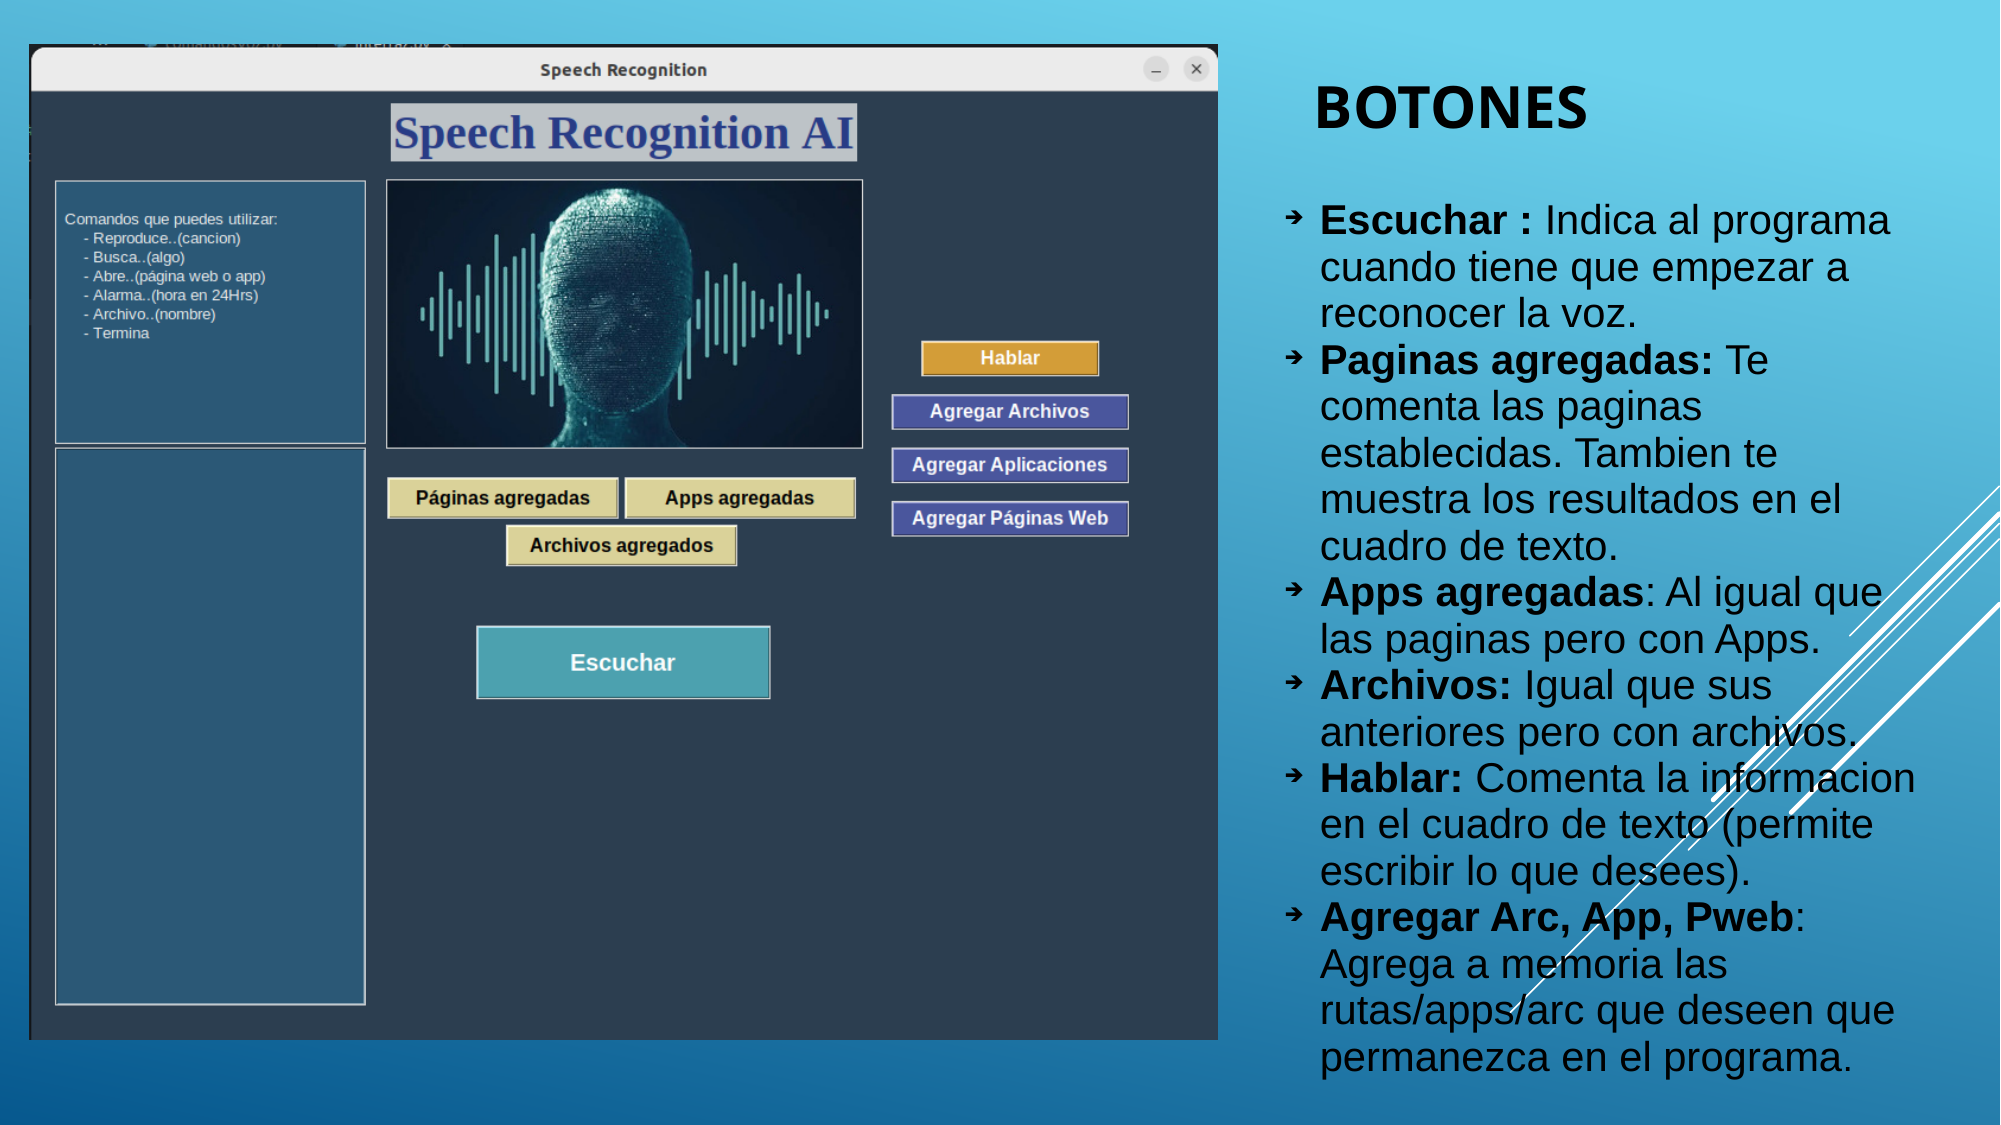

BOTONES
Escuchar : Indica al programa cuando tiene que empezar a reconocer la voz.
Paginas agregadas: Te comenta las paginas establecidas. Tambien te muestra los resultados en el cuadro de texto.
Apps agregadas: Al igual que las paginas pero con Apps.
Archivos: Igual que sus anteriores pero con archivos.
Hablar: Comenta la informacion en el cuadro de texto (permite escribir lo que desees).
Agregar Arc, App, Pweb: Agrega a memoria las rutas/apps/arc que deseen que permanezca en el programa.